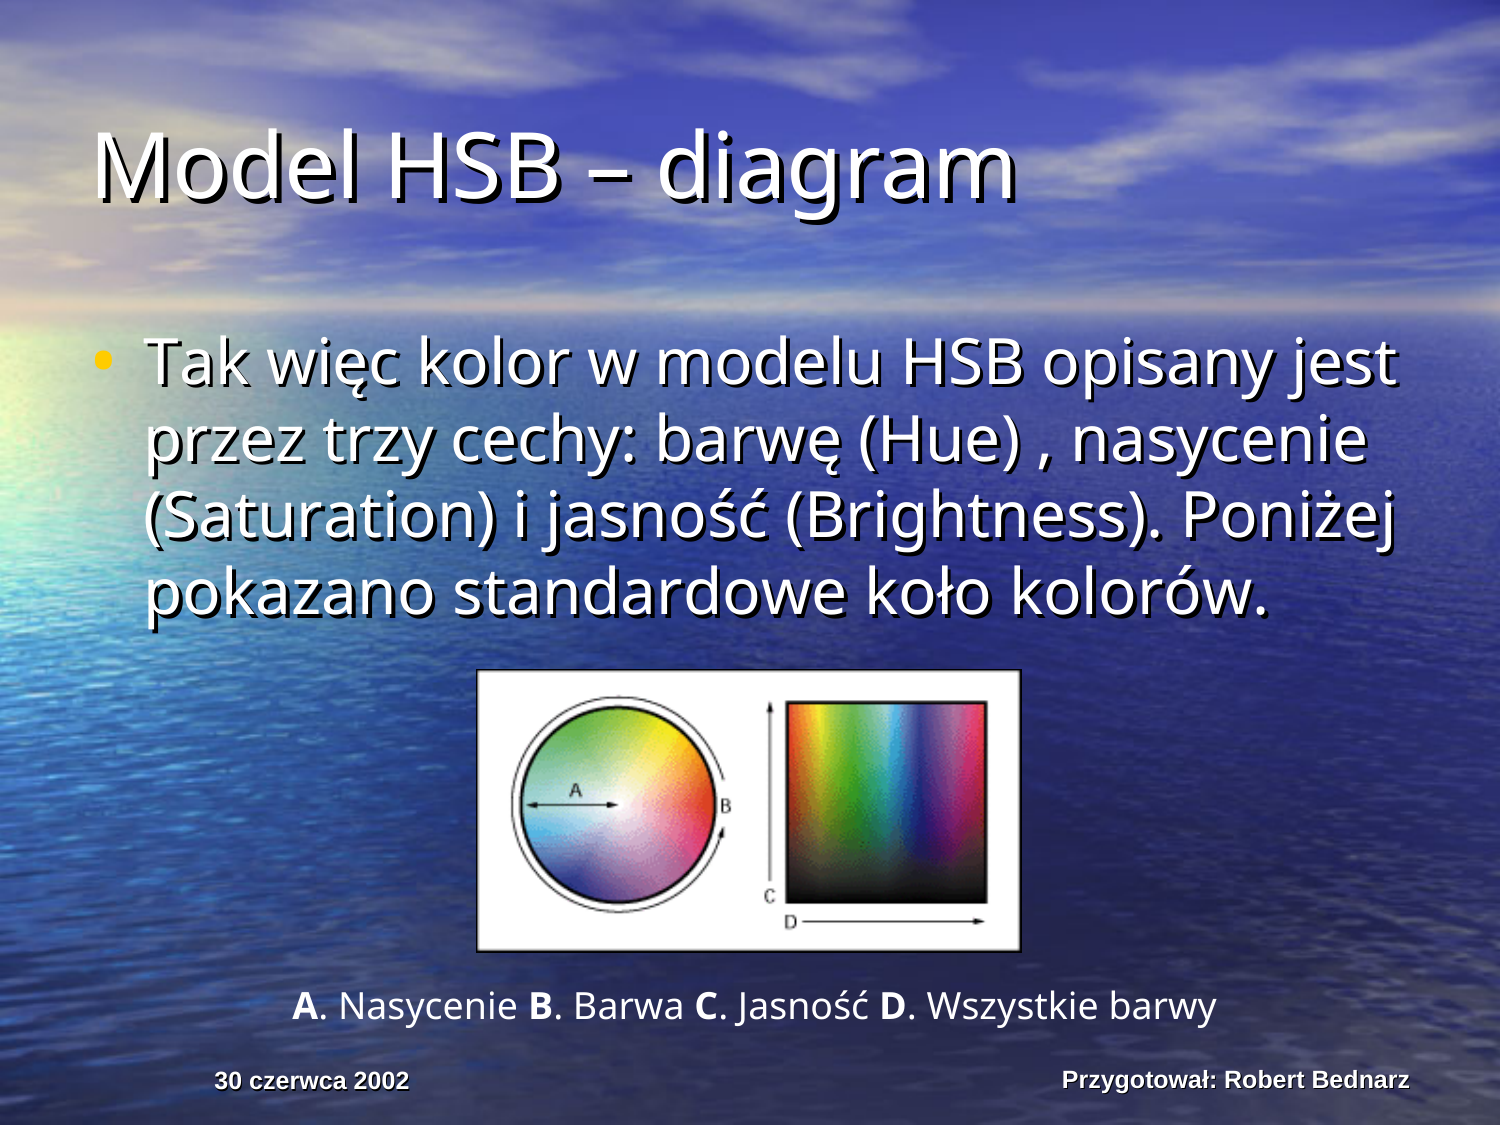

# Model HSB – diagram
Tak więc kolor w modelu HSB opisany jest przez trzy cechy: barwę (Hue) , nasycenie (Saturation) i jasność (Brightness). Poniżej pokazano standardowe koło kolorów.
A. Nasycenie B. Barwa C. Jasność D. Wszystkie barwy